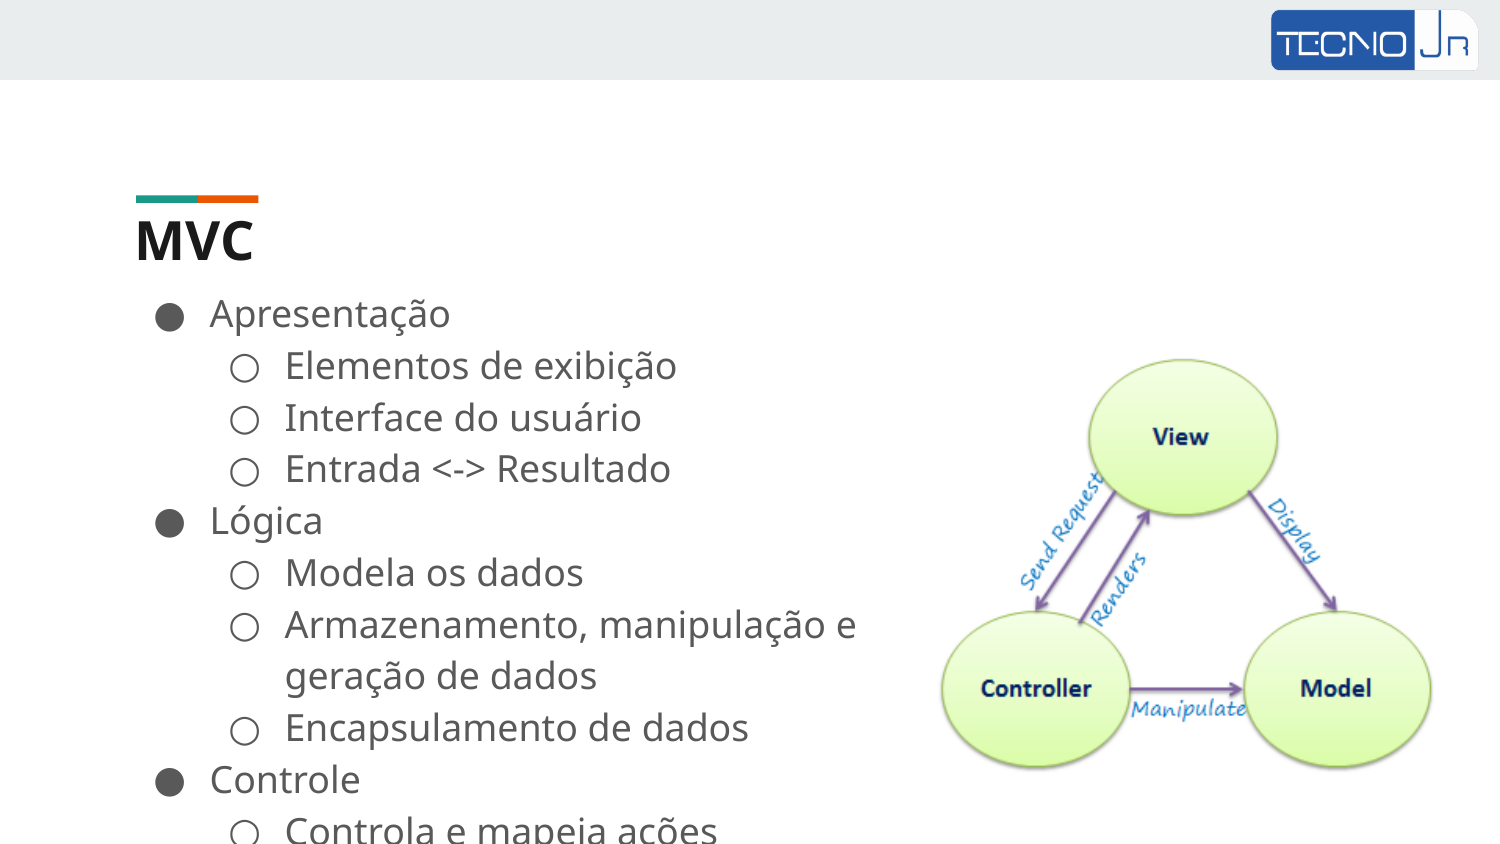

# MVC
Apresentação
Elementos de exibição
Interface do usuário
Entrada <-> Resultado
Lógica
Modela os dados
Armazenamento, manipulação e geração de dados
Encapsulamento de dados
Controle
Controla e mapeia ações